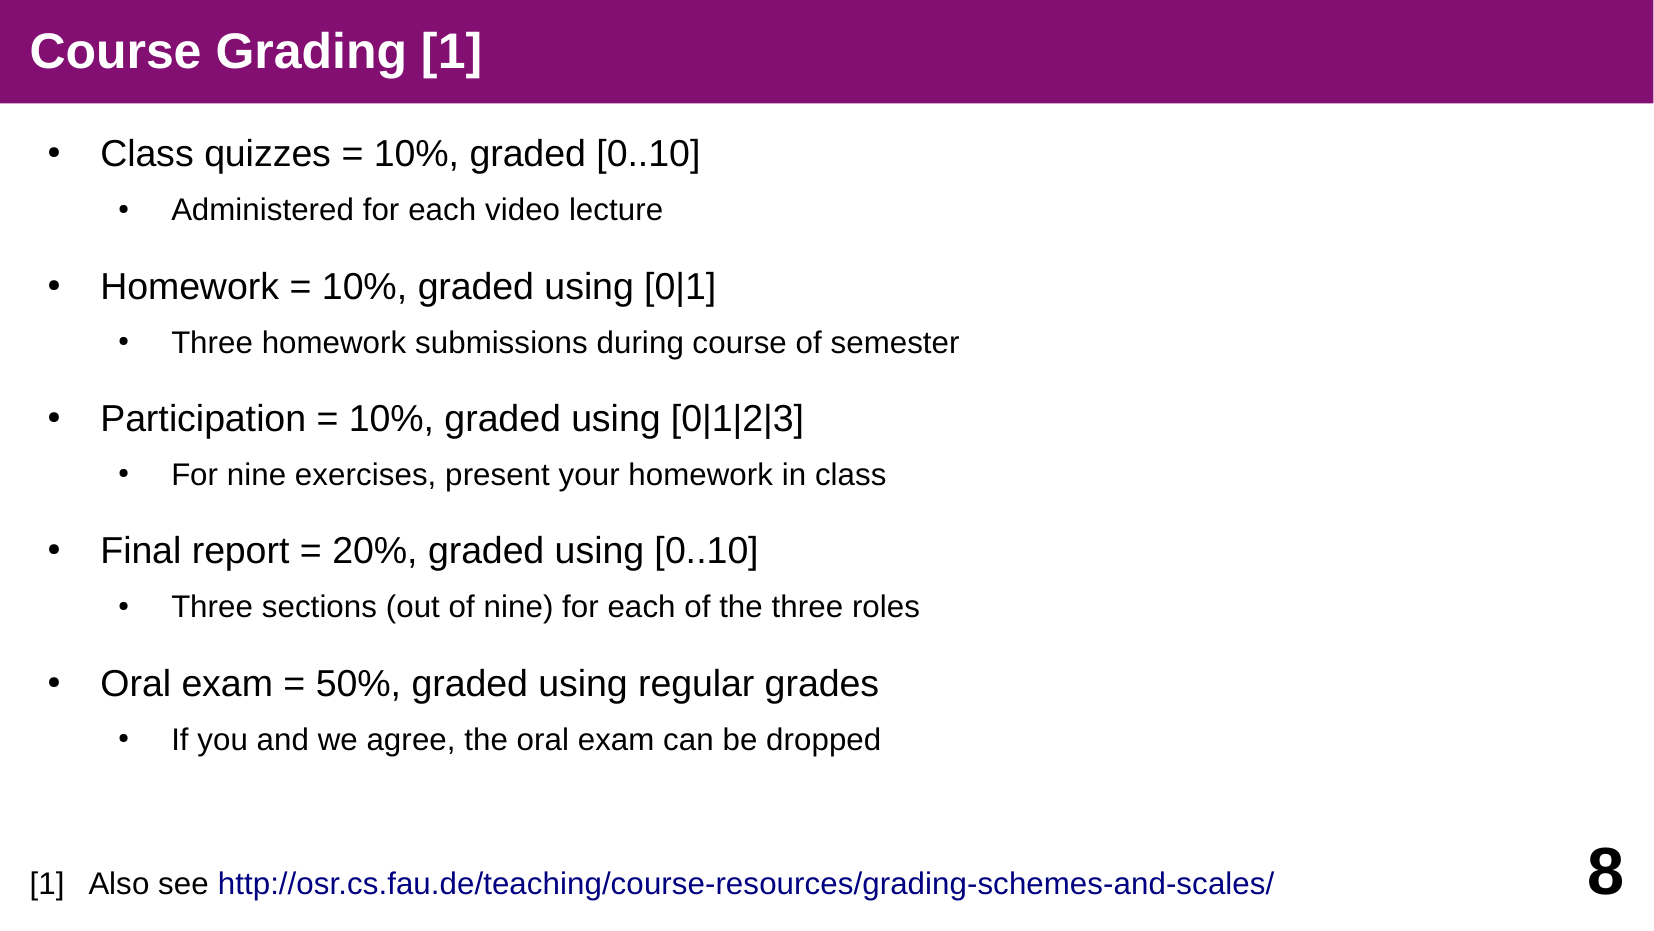

# Course Grading [1]
Class quizzes = 10%, graded [0..10]
Administered for each video lecture
Homework = 10%, graded using [0|1]
Three homework submissions during course of semester
Participation = 10%, graded using [0|1|2|3]
For nine exercises, present your homework in class
Final report = 20%, graded using [0..10]
Three sections (out of nine) for each of the three roles
Oral exam = 50%, graded using regular grades
If you and we agree, the oral exam can be dropped
[1]	Also see http://osr.cs.fau.de/teaching/course-resources/grading-schemes-and-scales/
Commercial Open Source Startups
8
© 2020 Dirk Riehle - Some Rights Reserved